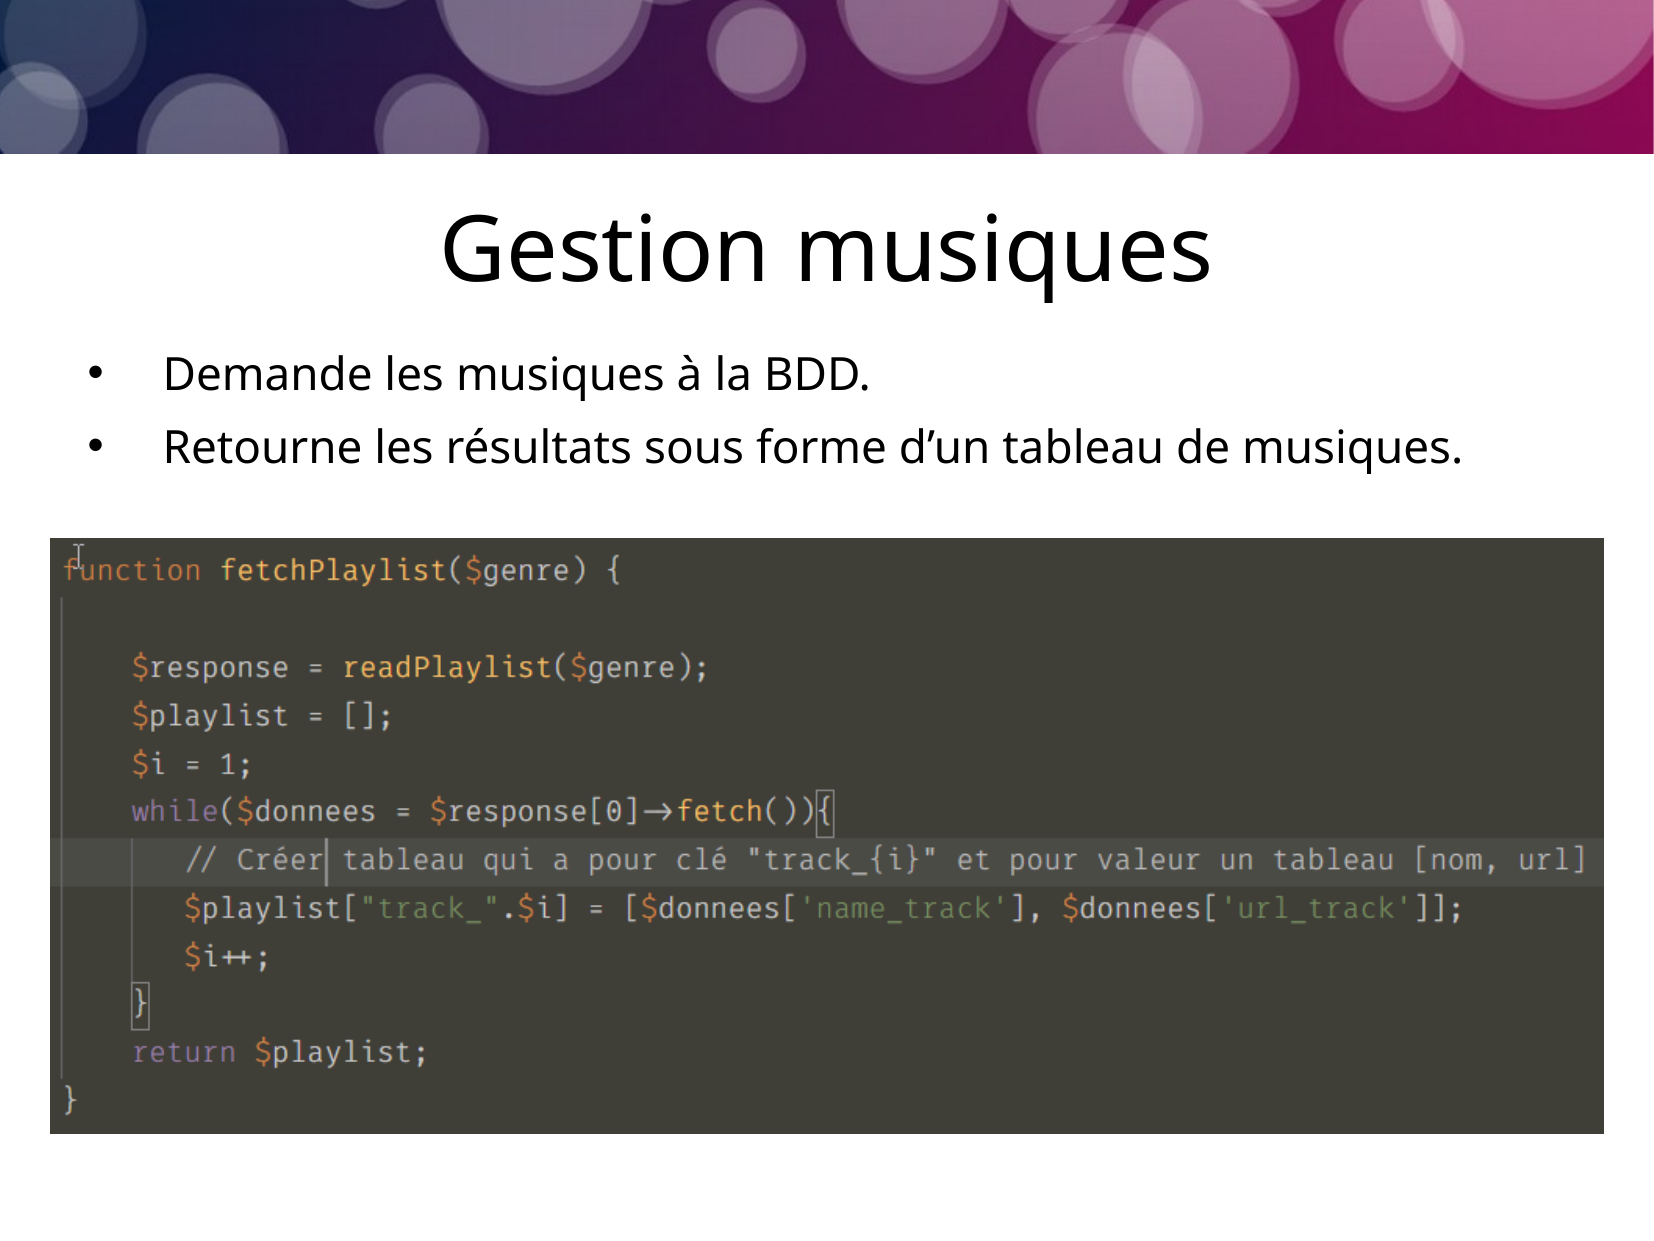

# Gestion musiques
Demande les musiques à la BDD.
Retourne les résultats sous forme d’un tableau de musiques.